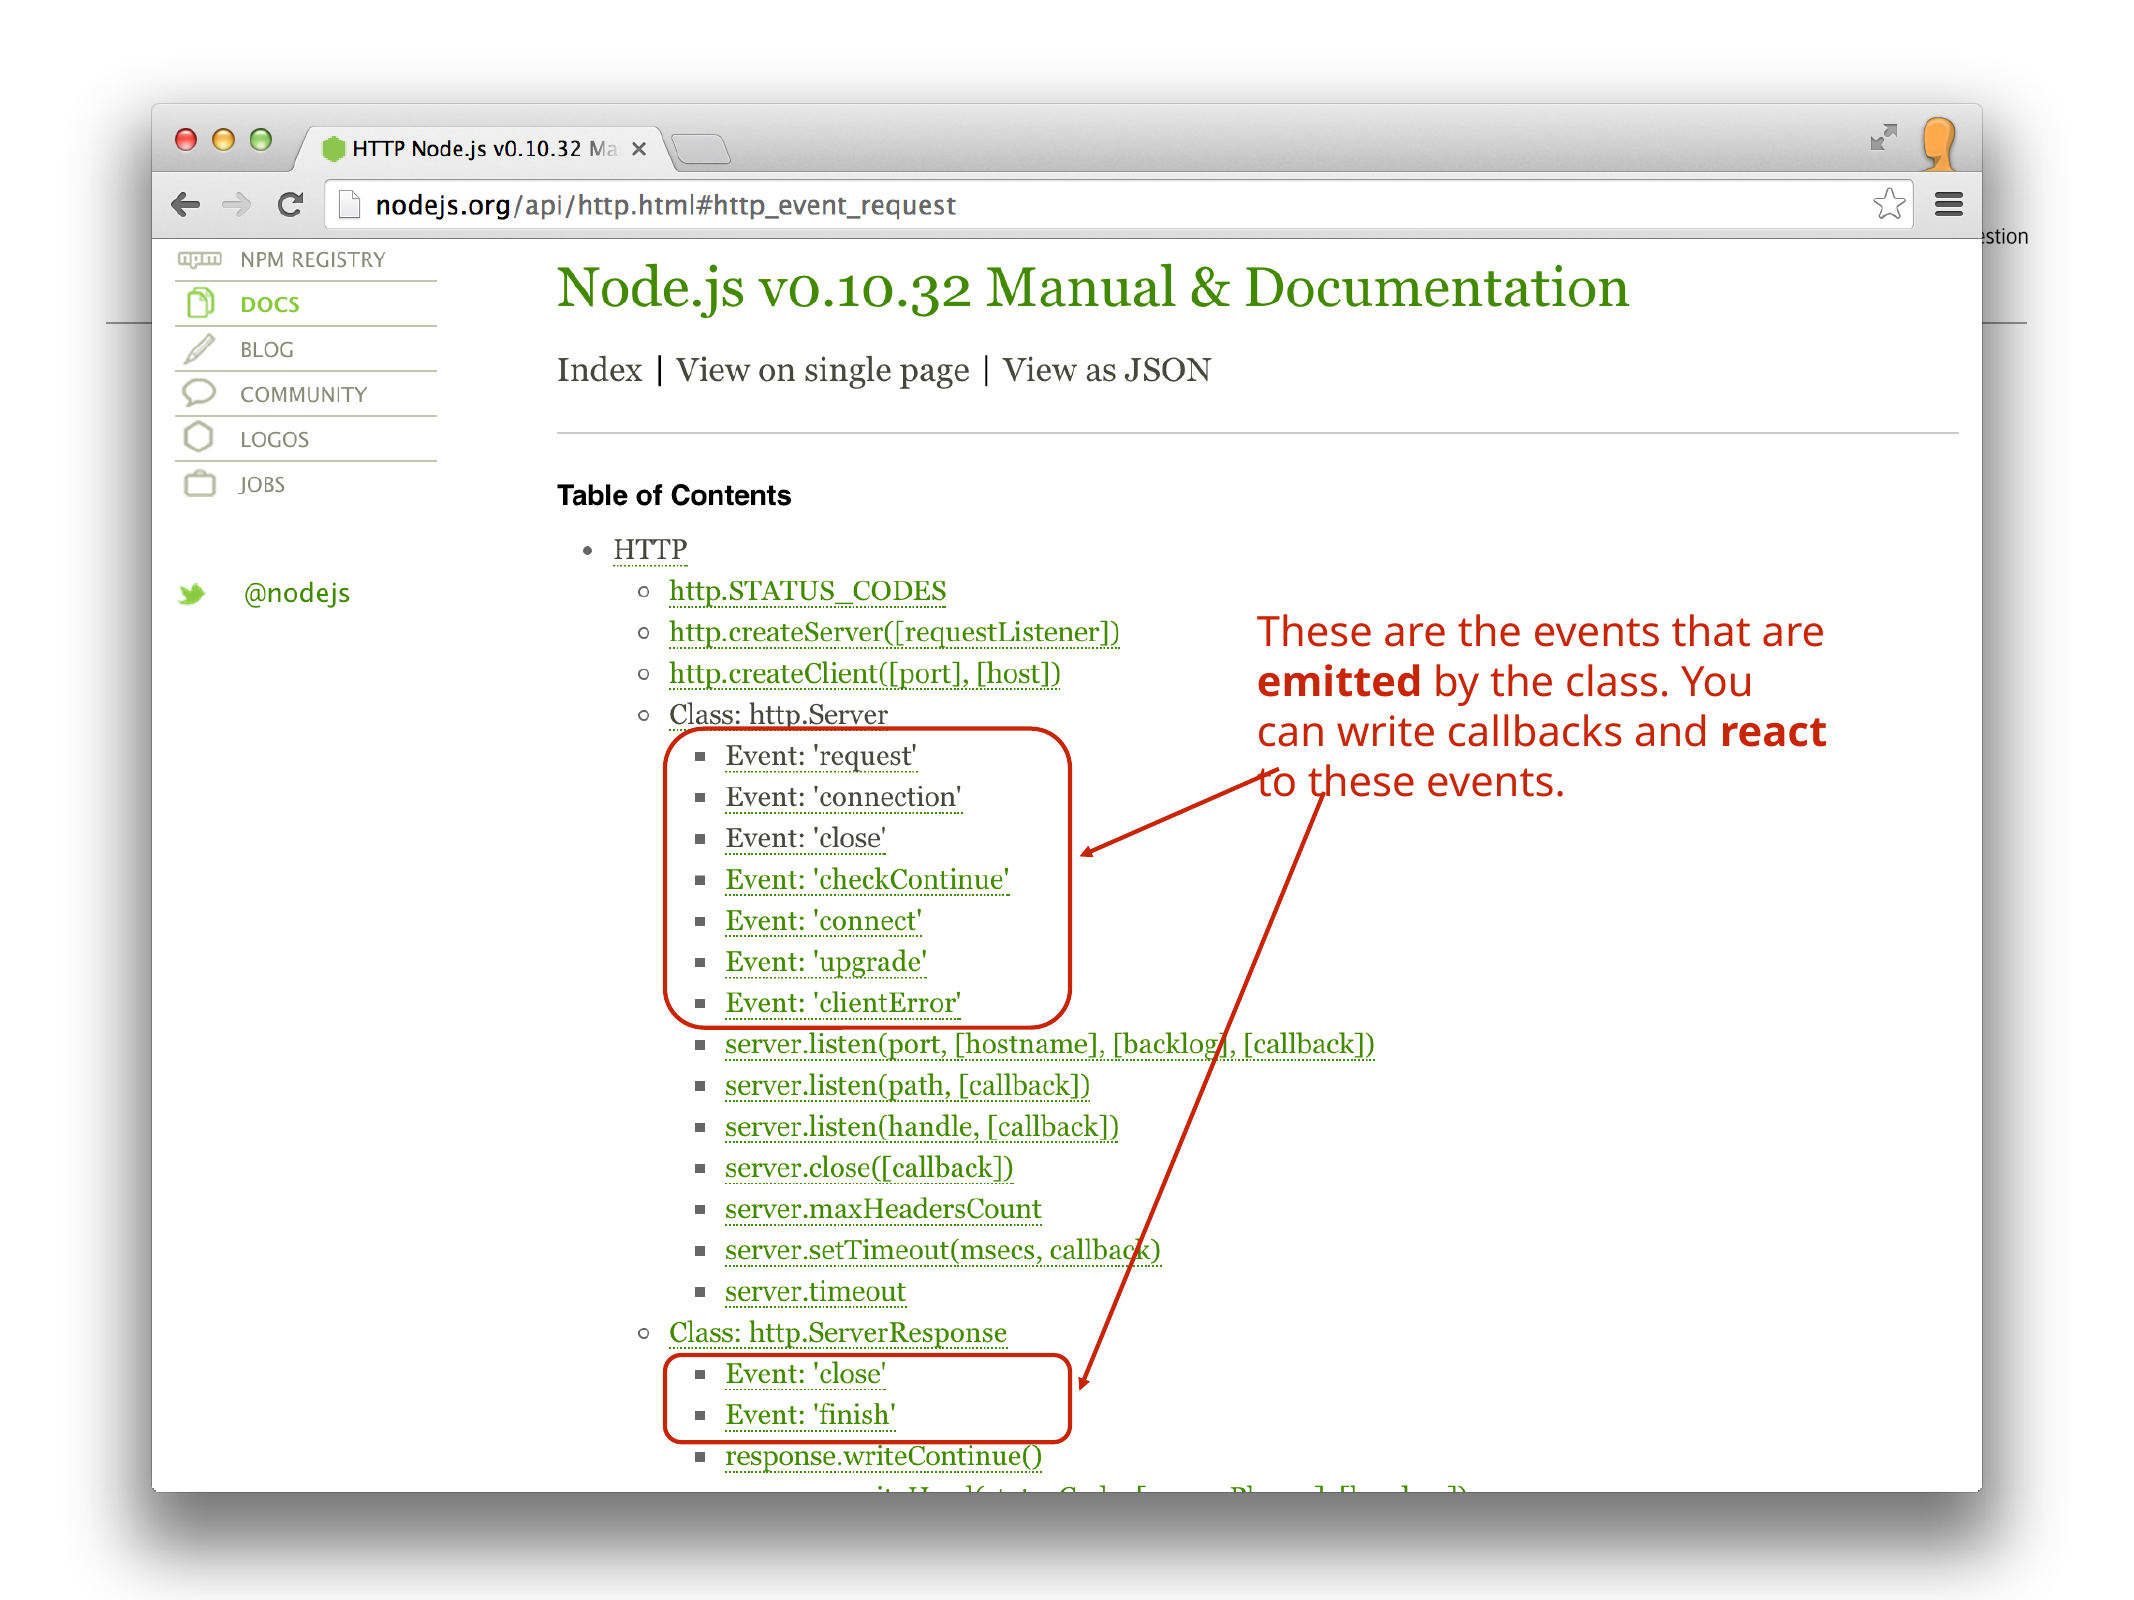

These are the events that are emitted by the class. You can write callbacks and react to these events.